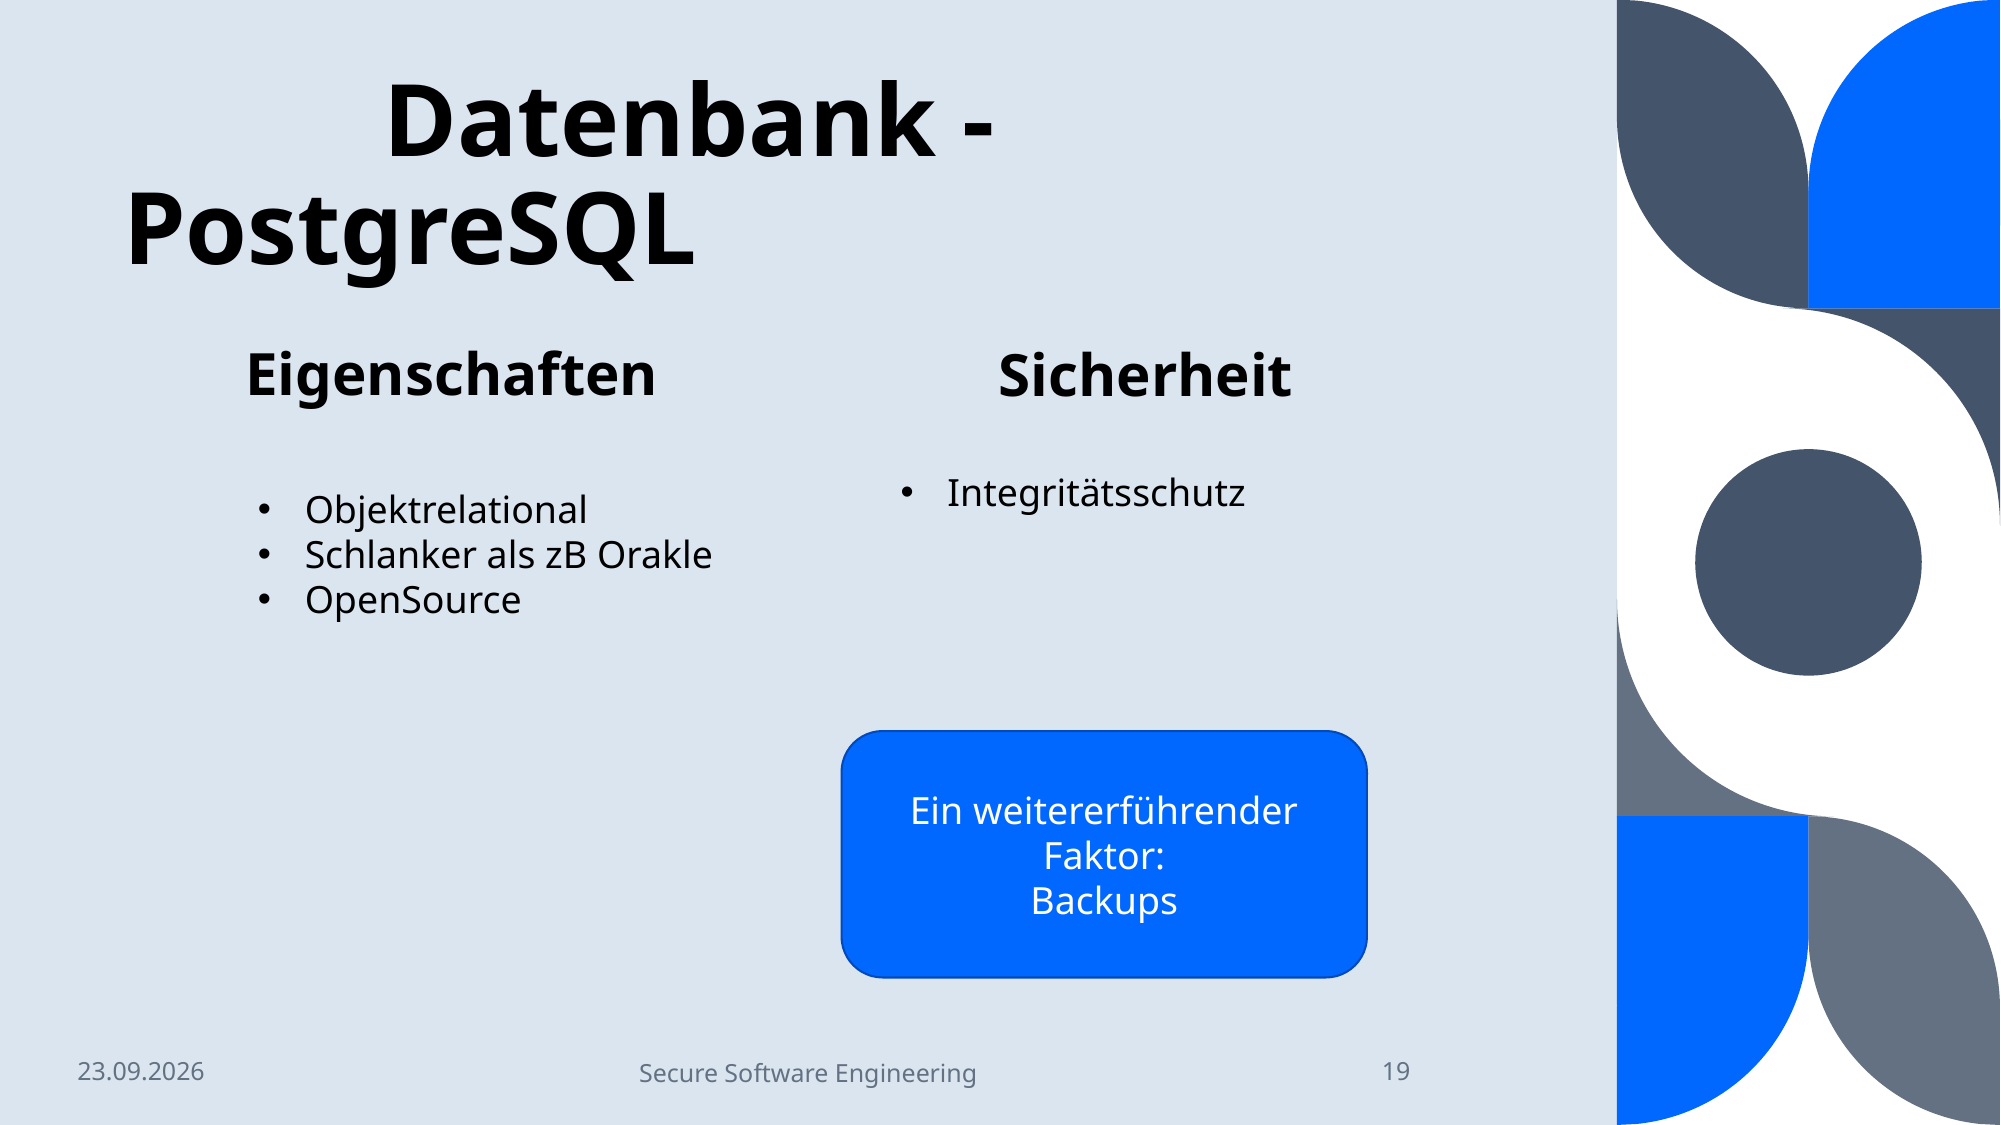

# Datenbank - PostgreSQL
Eigenschaften
Sicherheit
Integritätsschutz
Objektrelational
Schlanker als zB Orakle
OpenSource
Ein weitererführender Faktor:
Backups
Secure Software Engineering